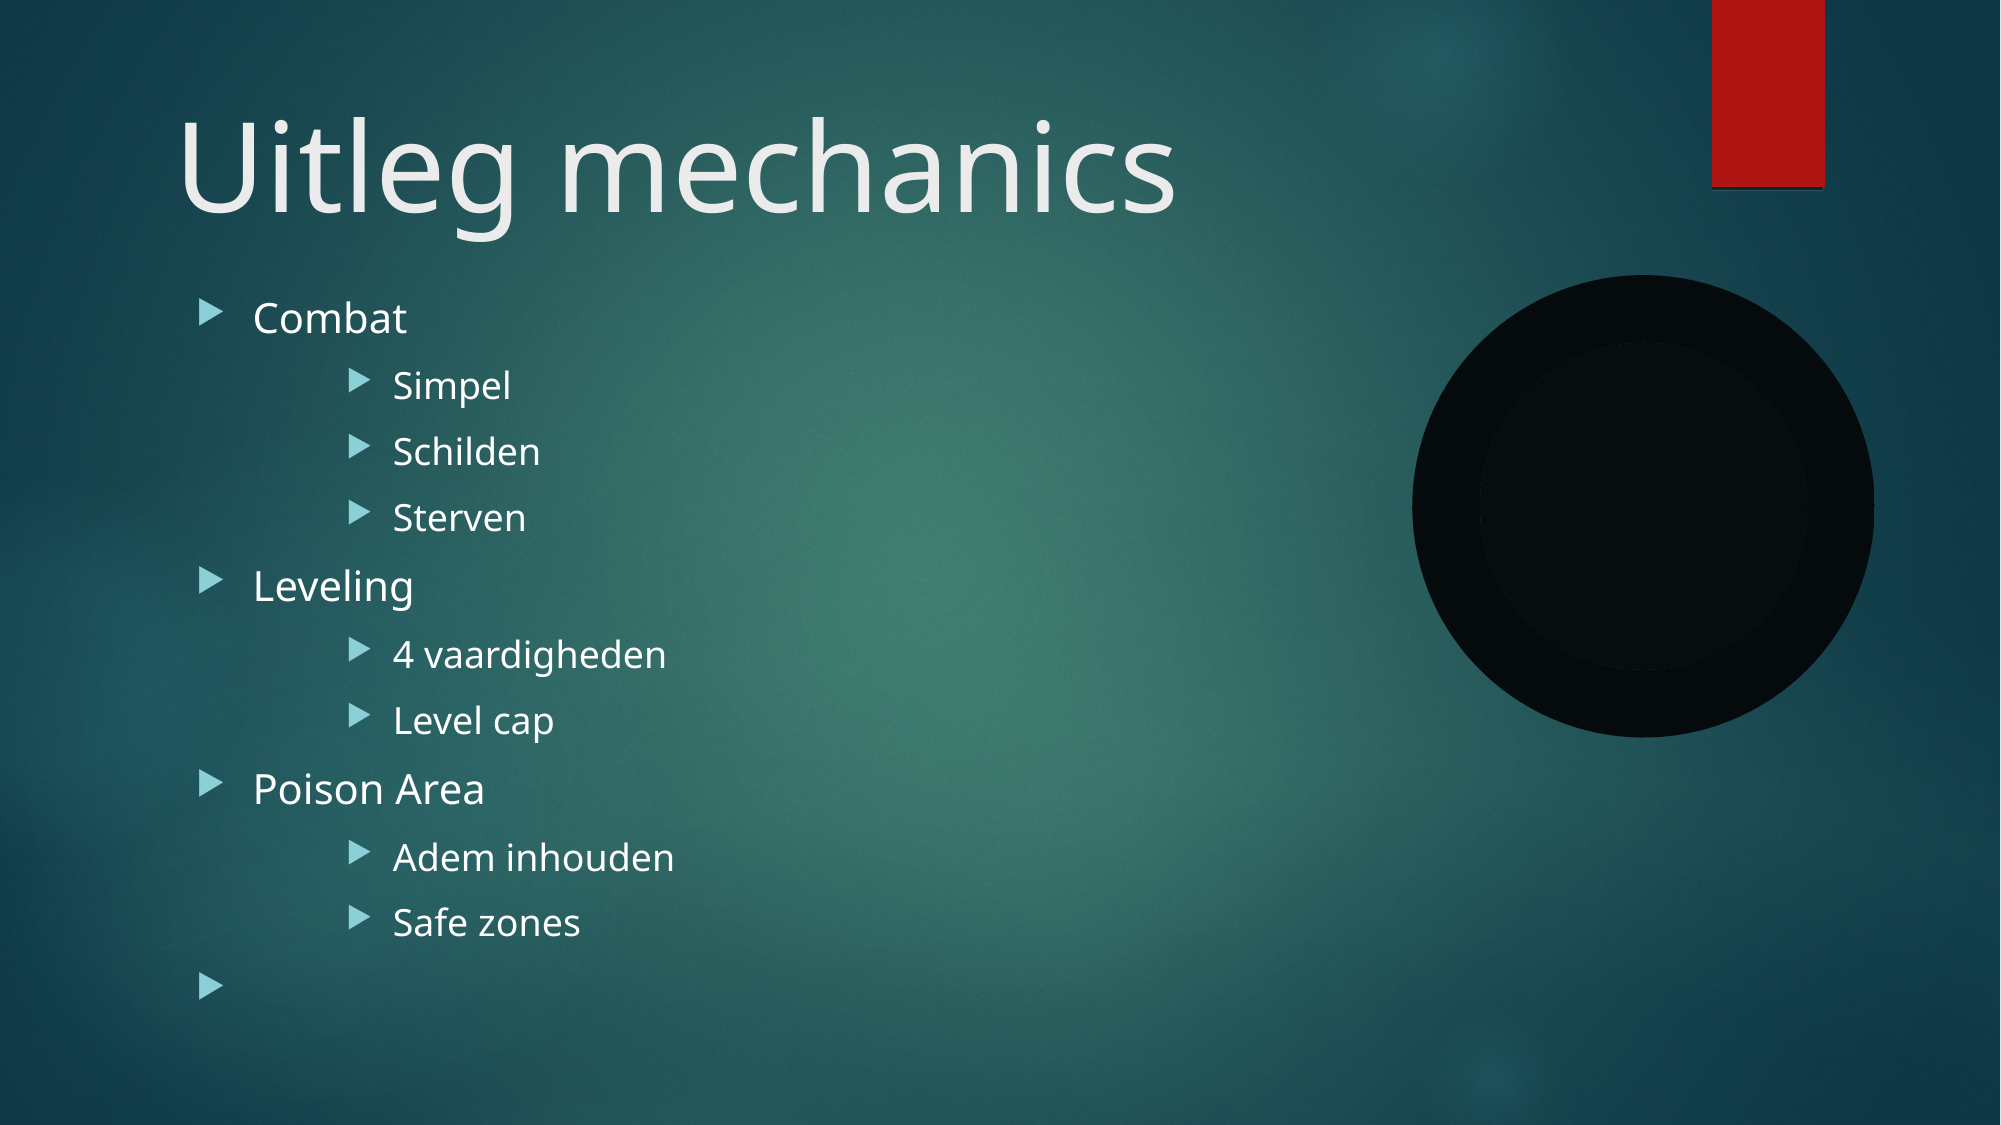

# Uitleg mechanics
Combat
Simpel
Schilden
Sterven
Leveling
4 vaardigheden
Level cap
Poison Area
Adem inhouden
Safe zones